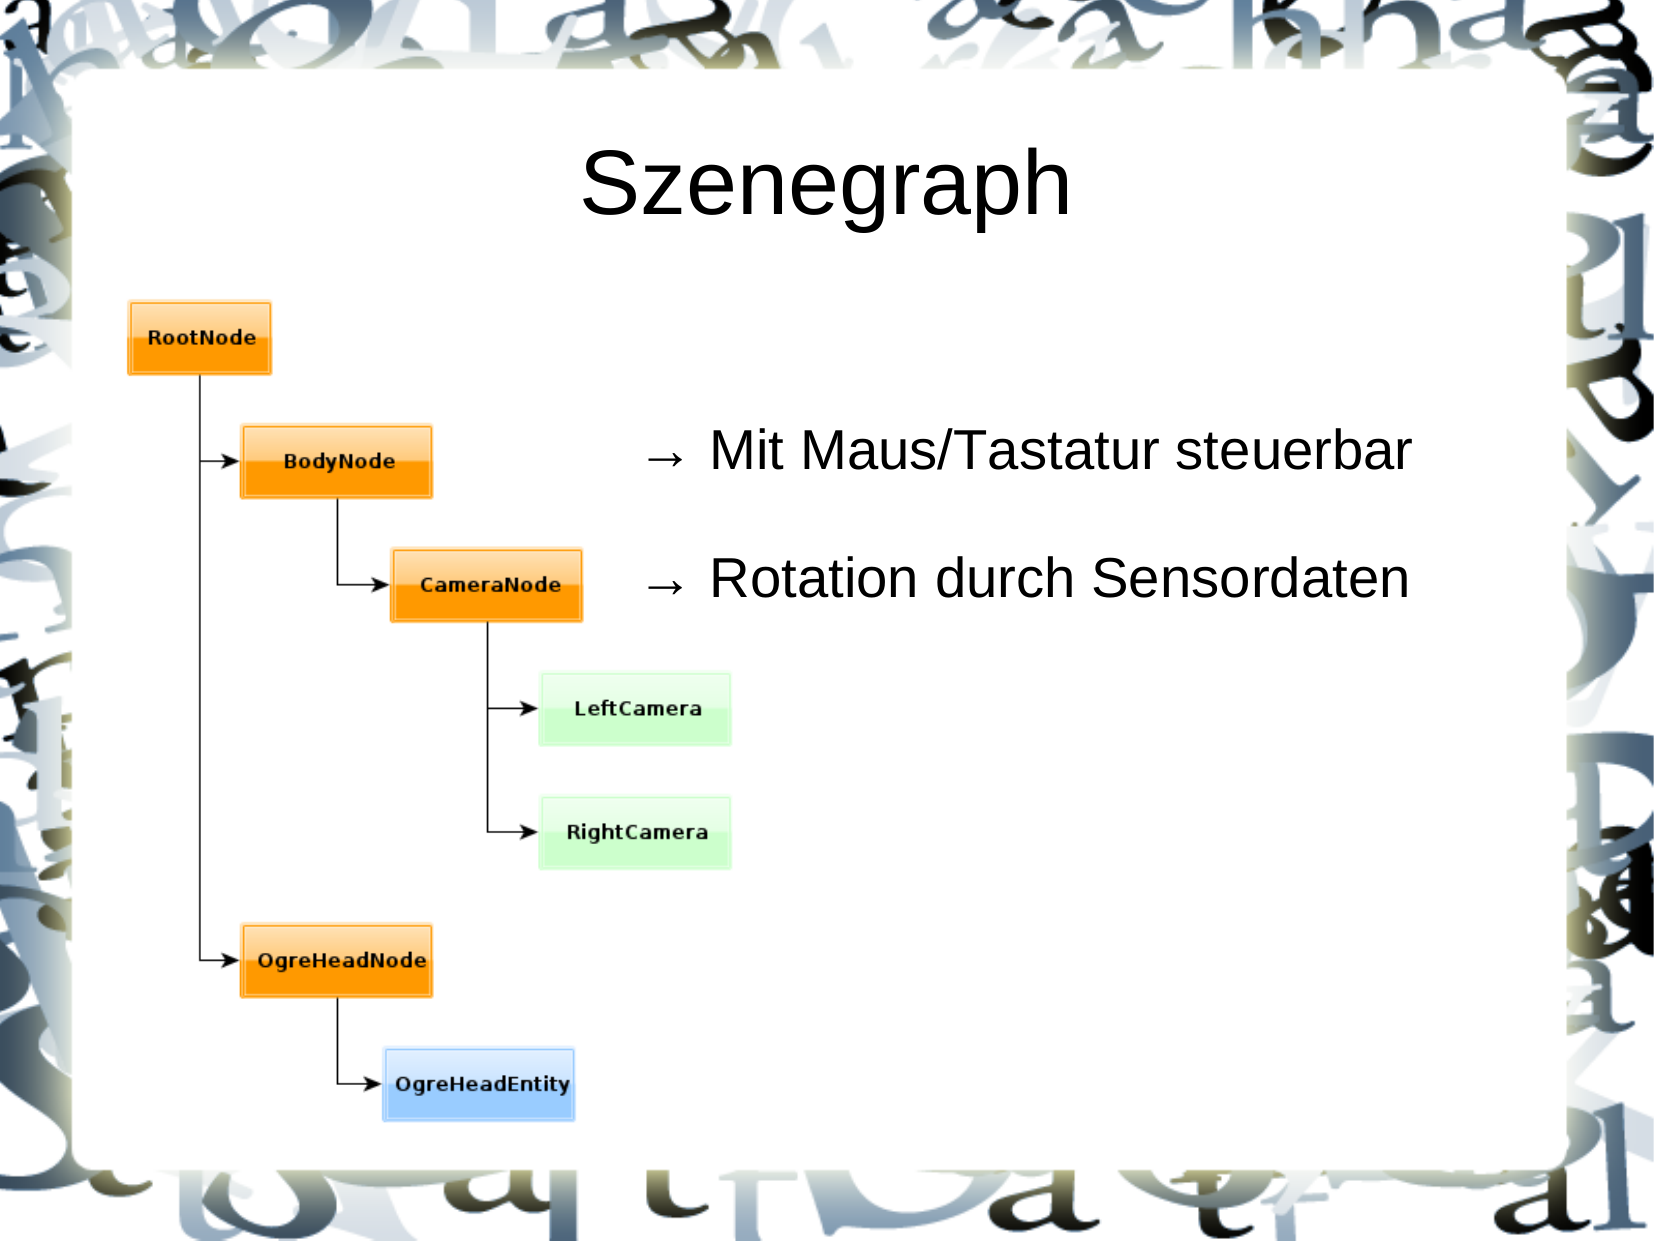

# Szenegraph
→ Mit Maus/Tastatur steuerbar
→ Rotation durch Sensordaten